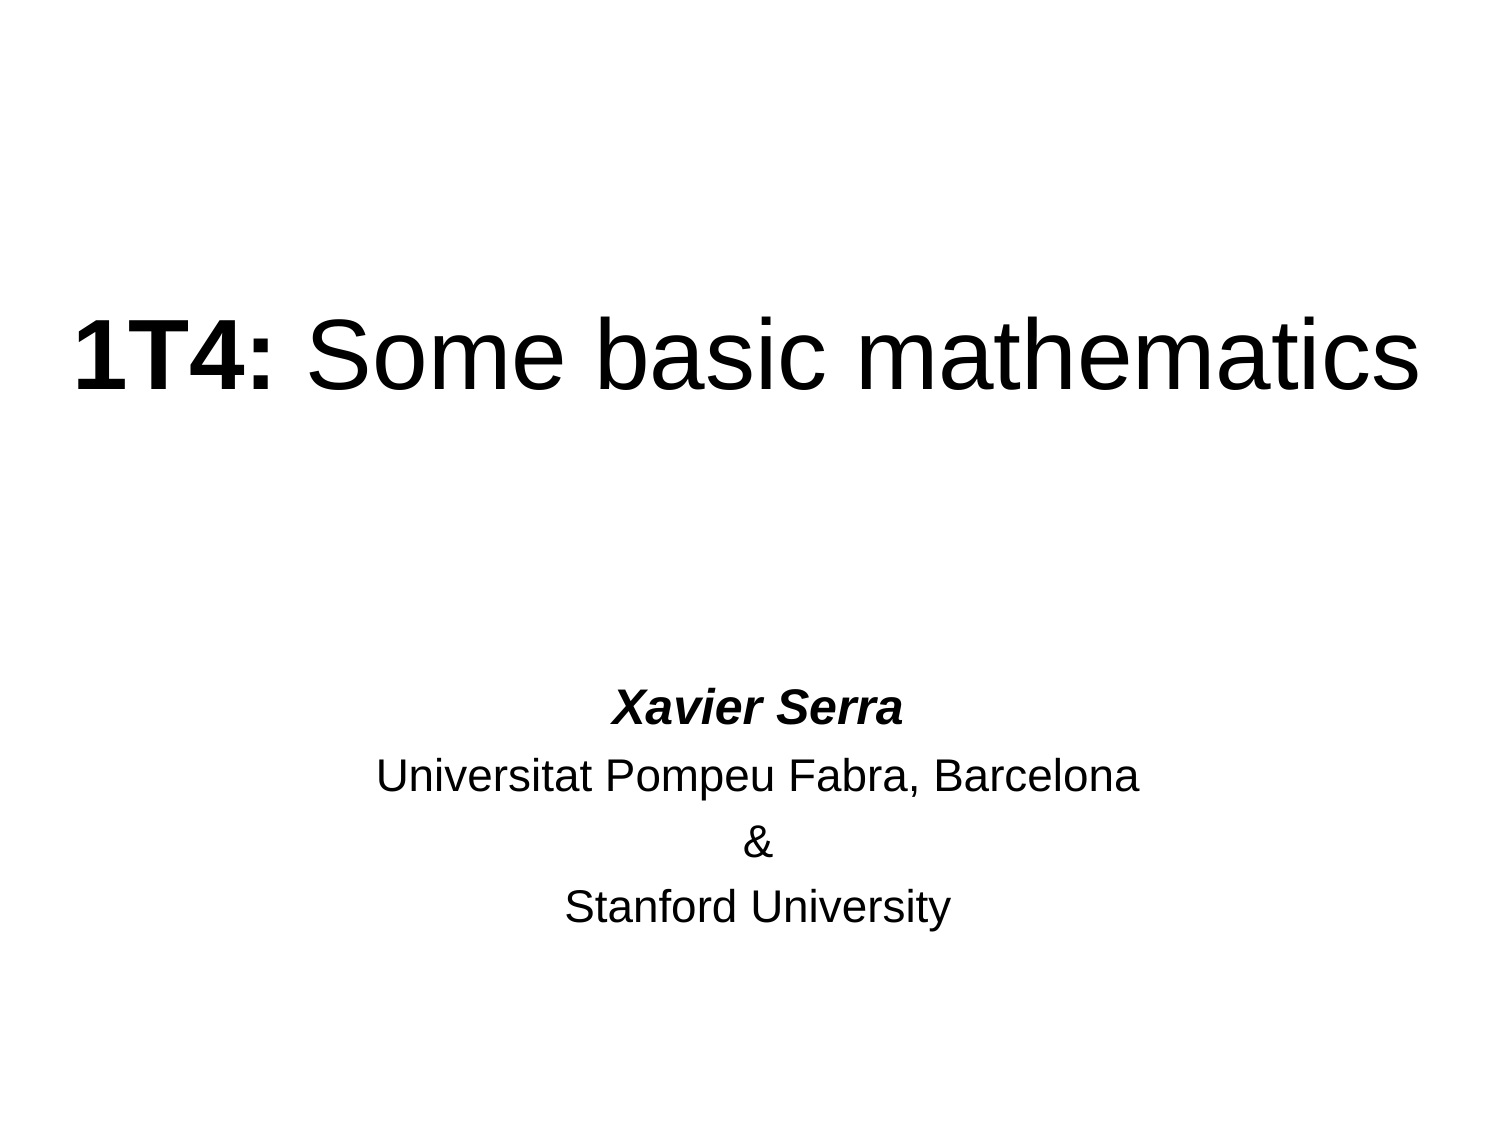

# 1T4: Some basic mathematics
Xavier Serra
Universitat Pompeu Fabra, Barcelona
&
Stanford University